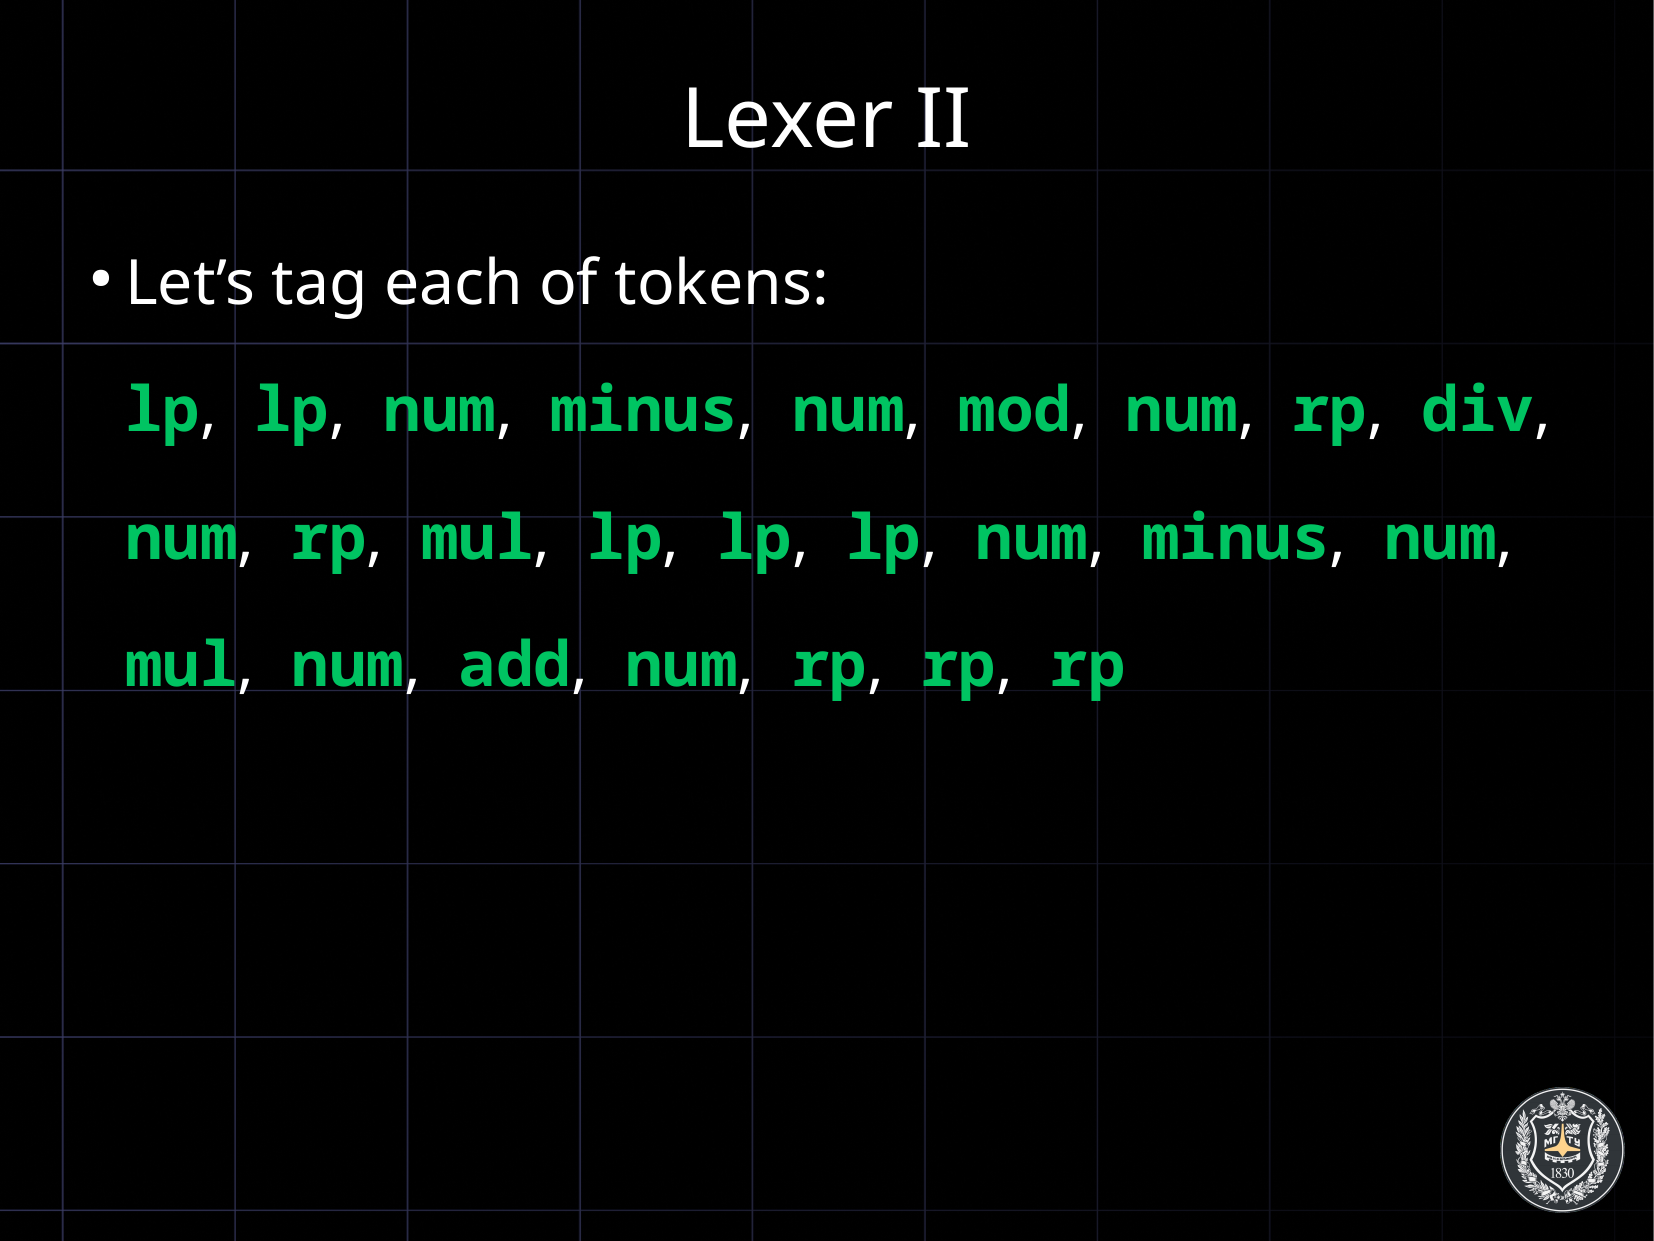

# Lexer II
Let’s tag each of tokens:
lp, lp, num, minus, num, mod, num, rp, div, num, rp, mul, lp, lp, lp, num, minus, num, mul, num, add, num, rp, rp, rp